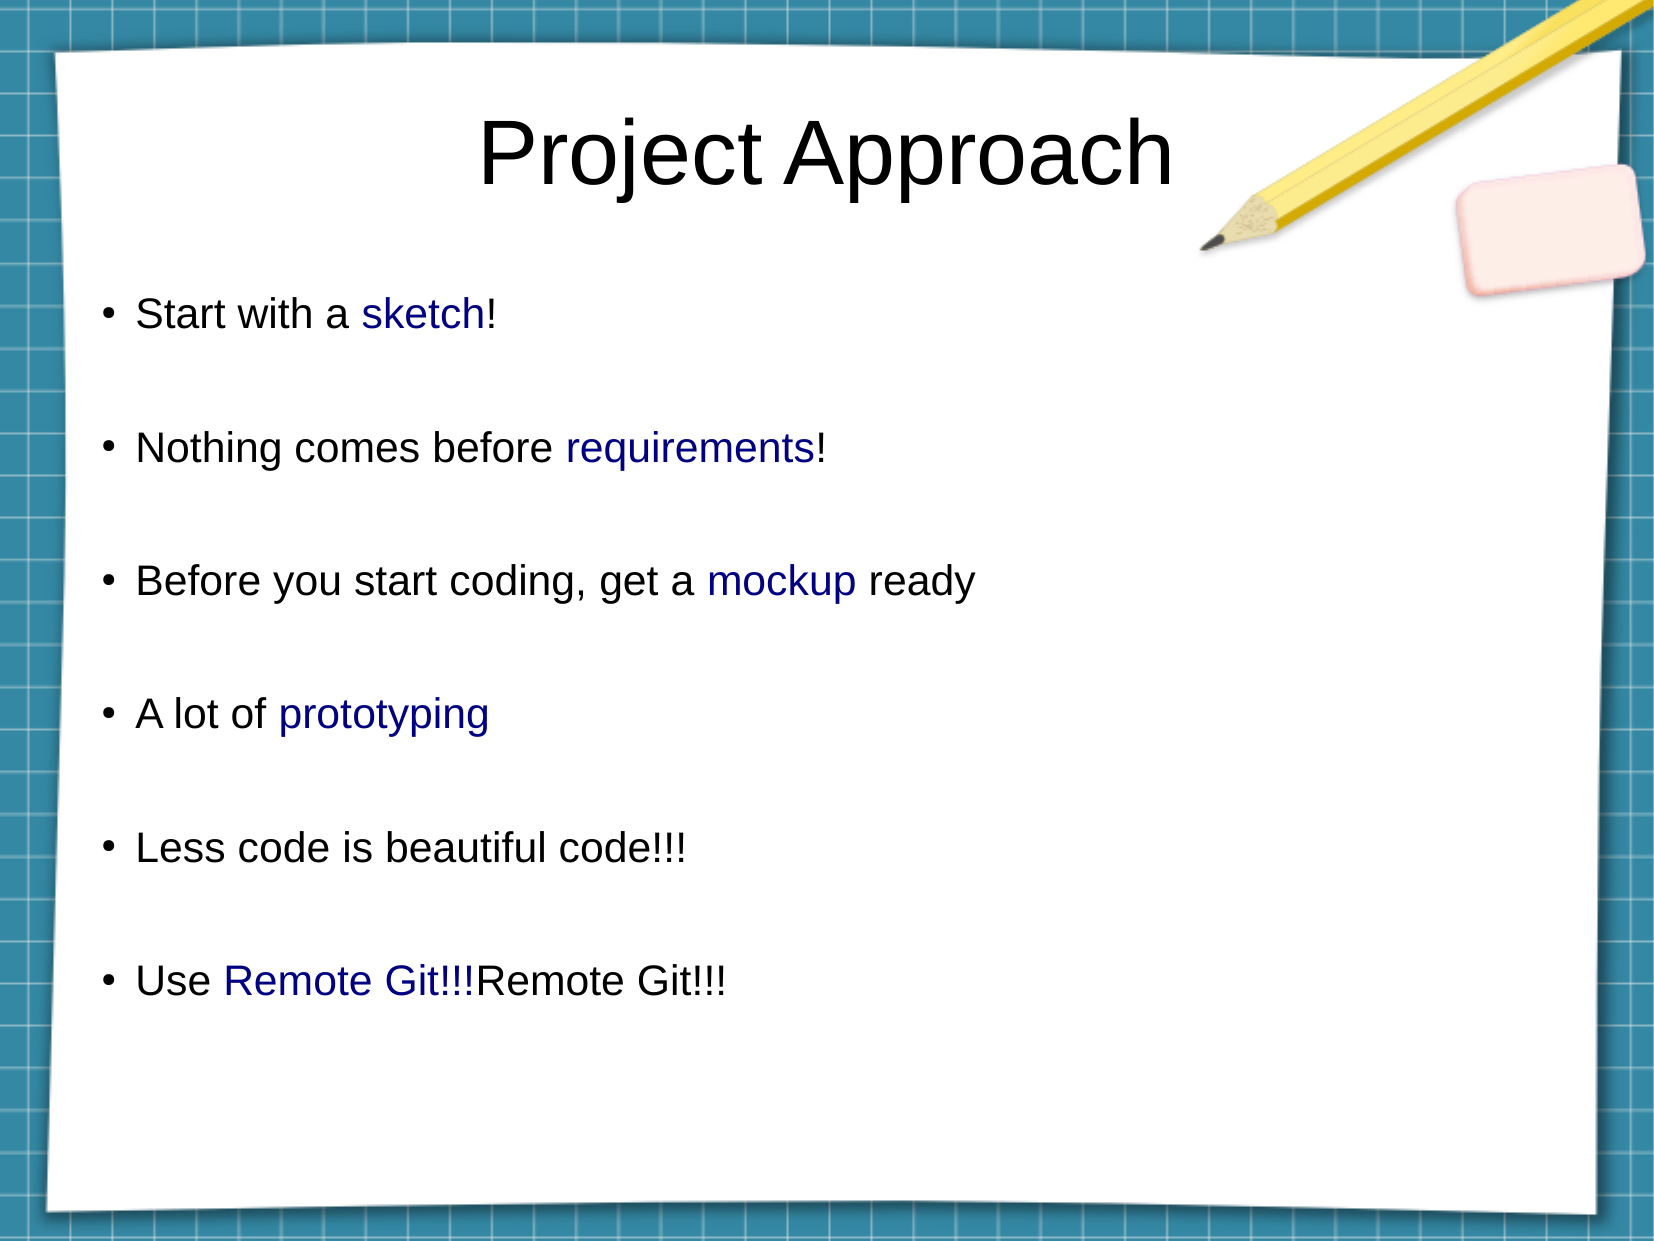

# Project Approach
Start with a sketch!
Nothing comes before requirements!
Before you start coding, get a mockup ready
A lot of prototyping
Less code is beautiful code!!!
Use Remote Git!!!Remote Git!!!